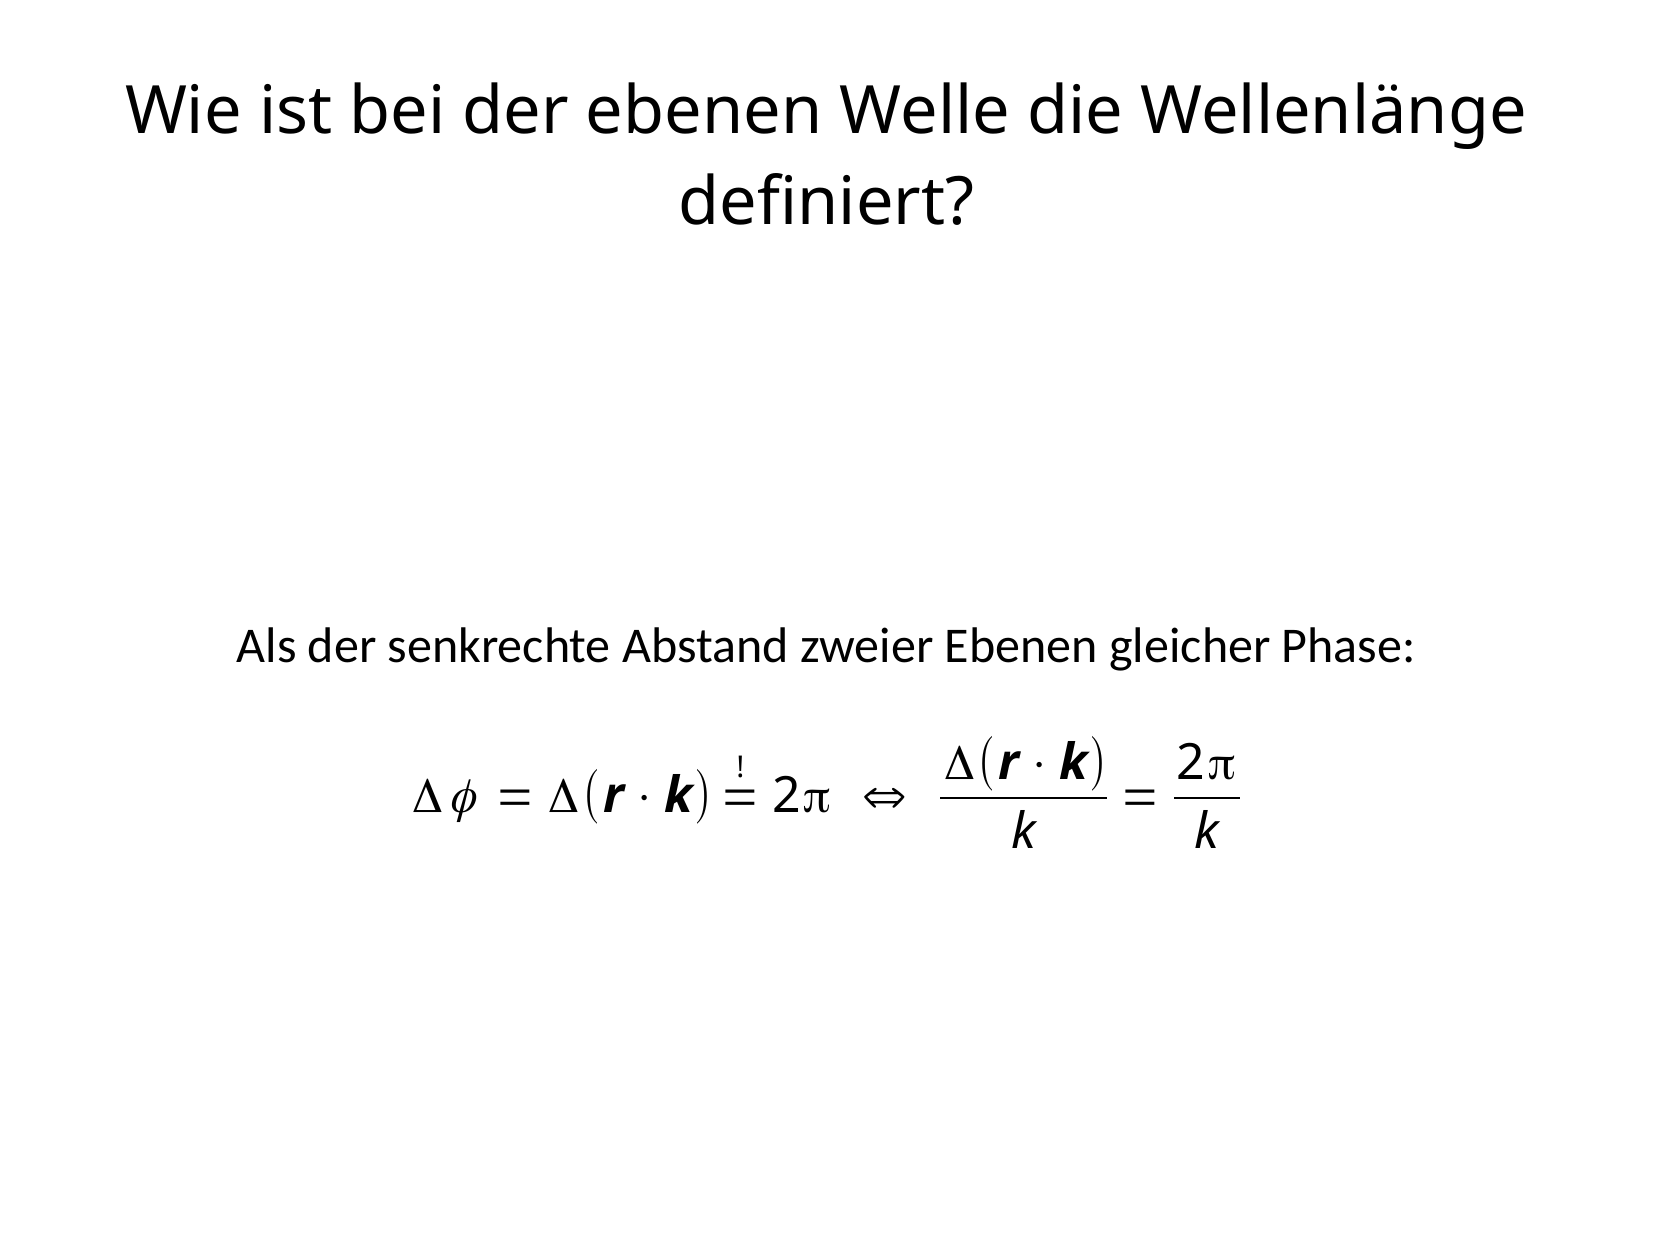

# Wie ist bei der ebenen Welle die Wellenlänge definiert?
Als der senkrechte Abstand zweier Ebenen gleicher Phase: